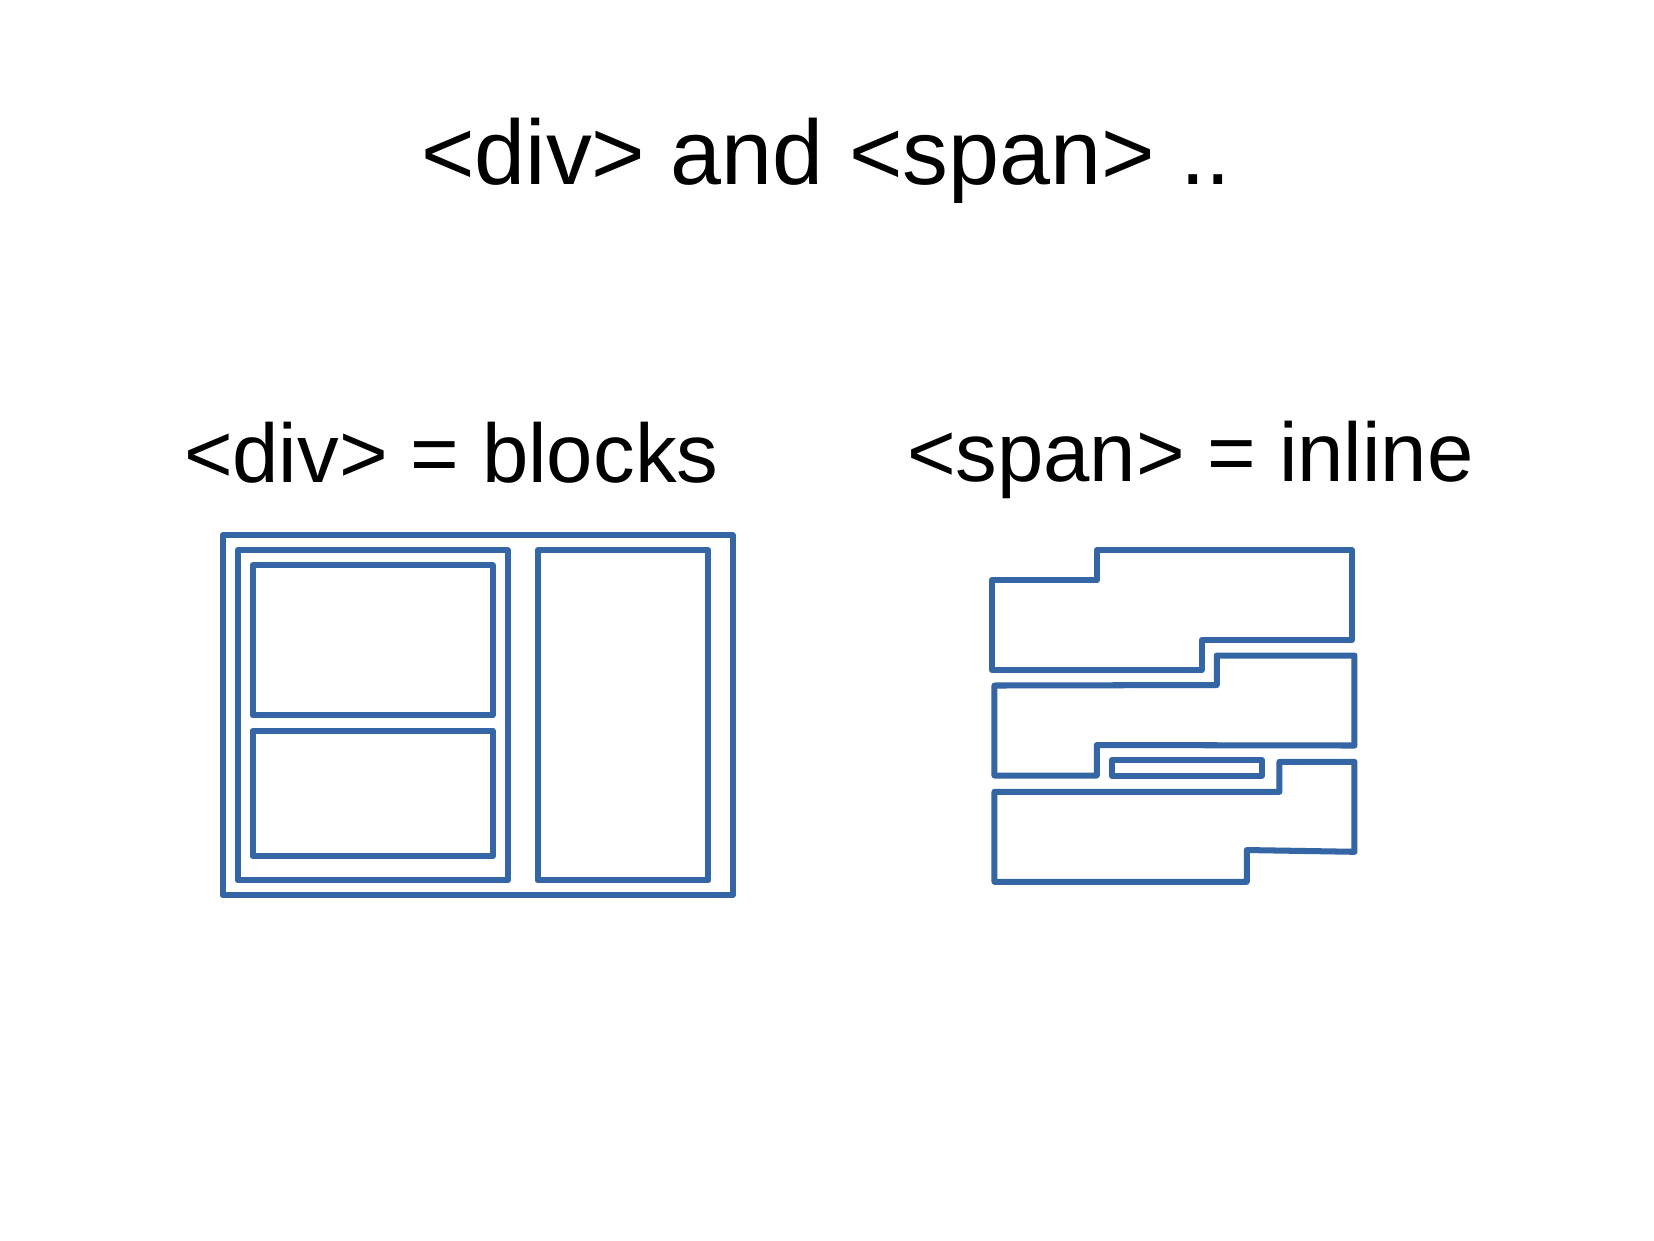

# <div> and <span> ..
<span> = inline
<div> = blocks